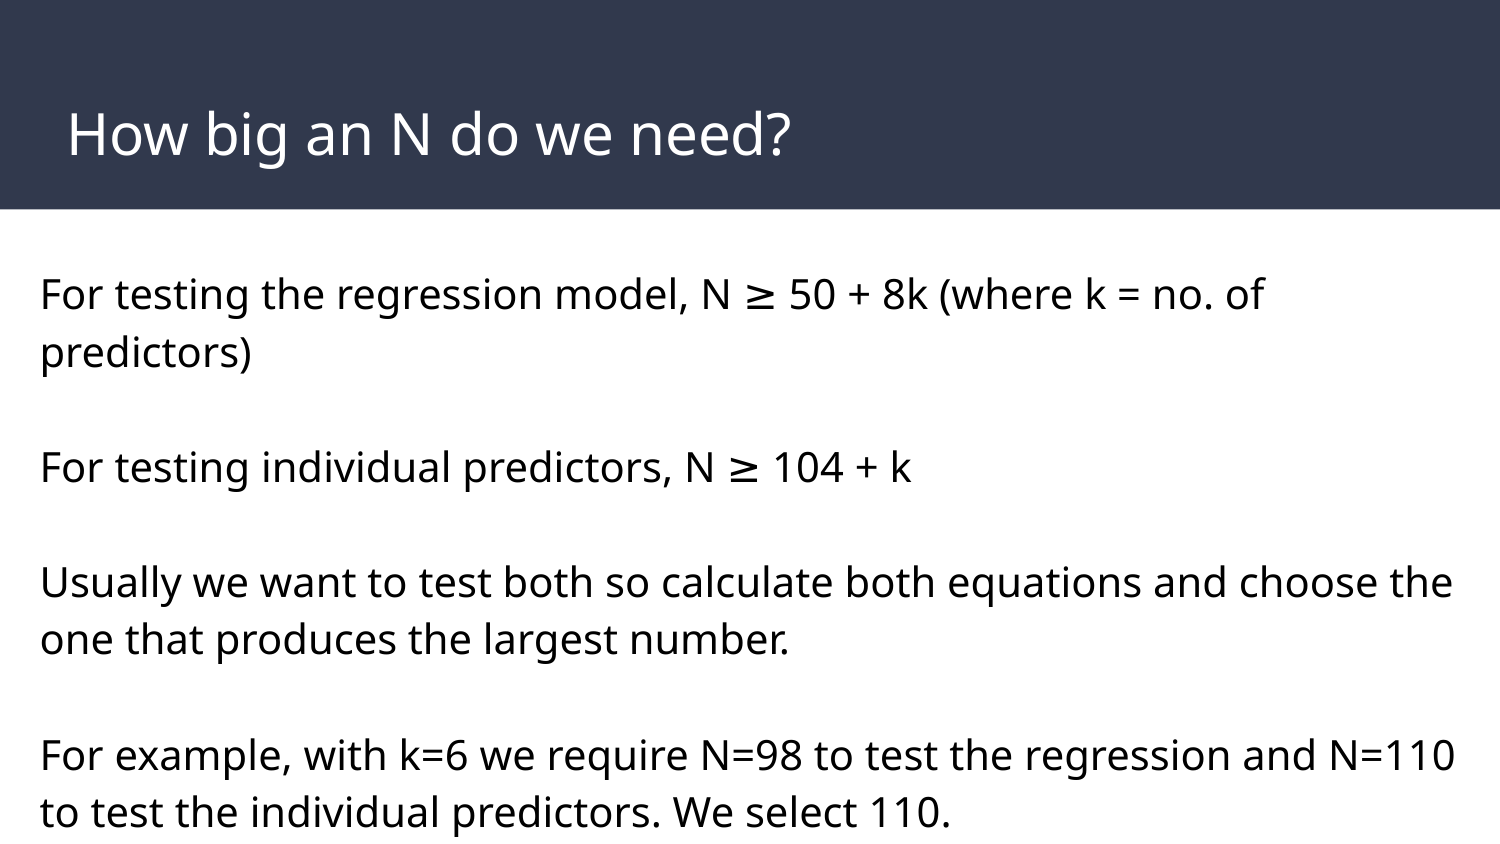

# How big an N do we need?
For testing the regression model, N ≥ 50 + 8k (where k = no. of predictors)
For testing individual predictors, N ≥ 104 + k
Usually we want to test both so calculate both equations and choose the one that produces the largest number.
For example, with k=6 we require N=98 to test the regression and N=110 to test the individual predictors. We select 110.